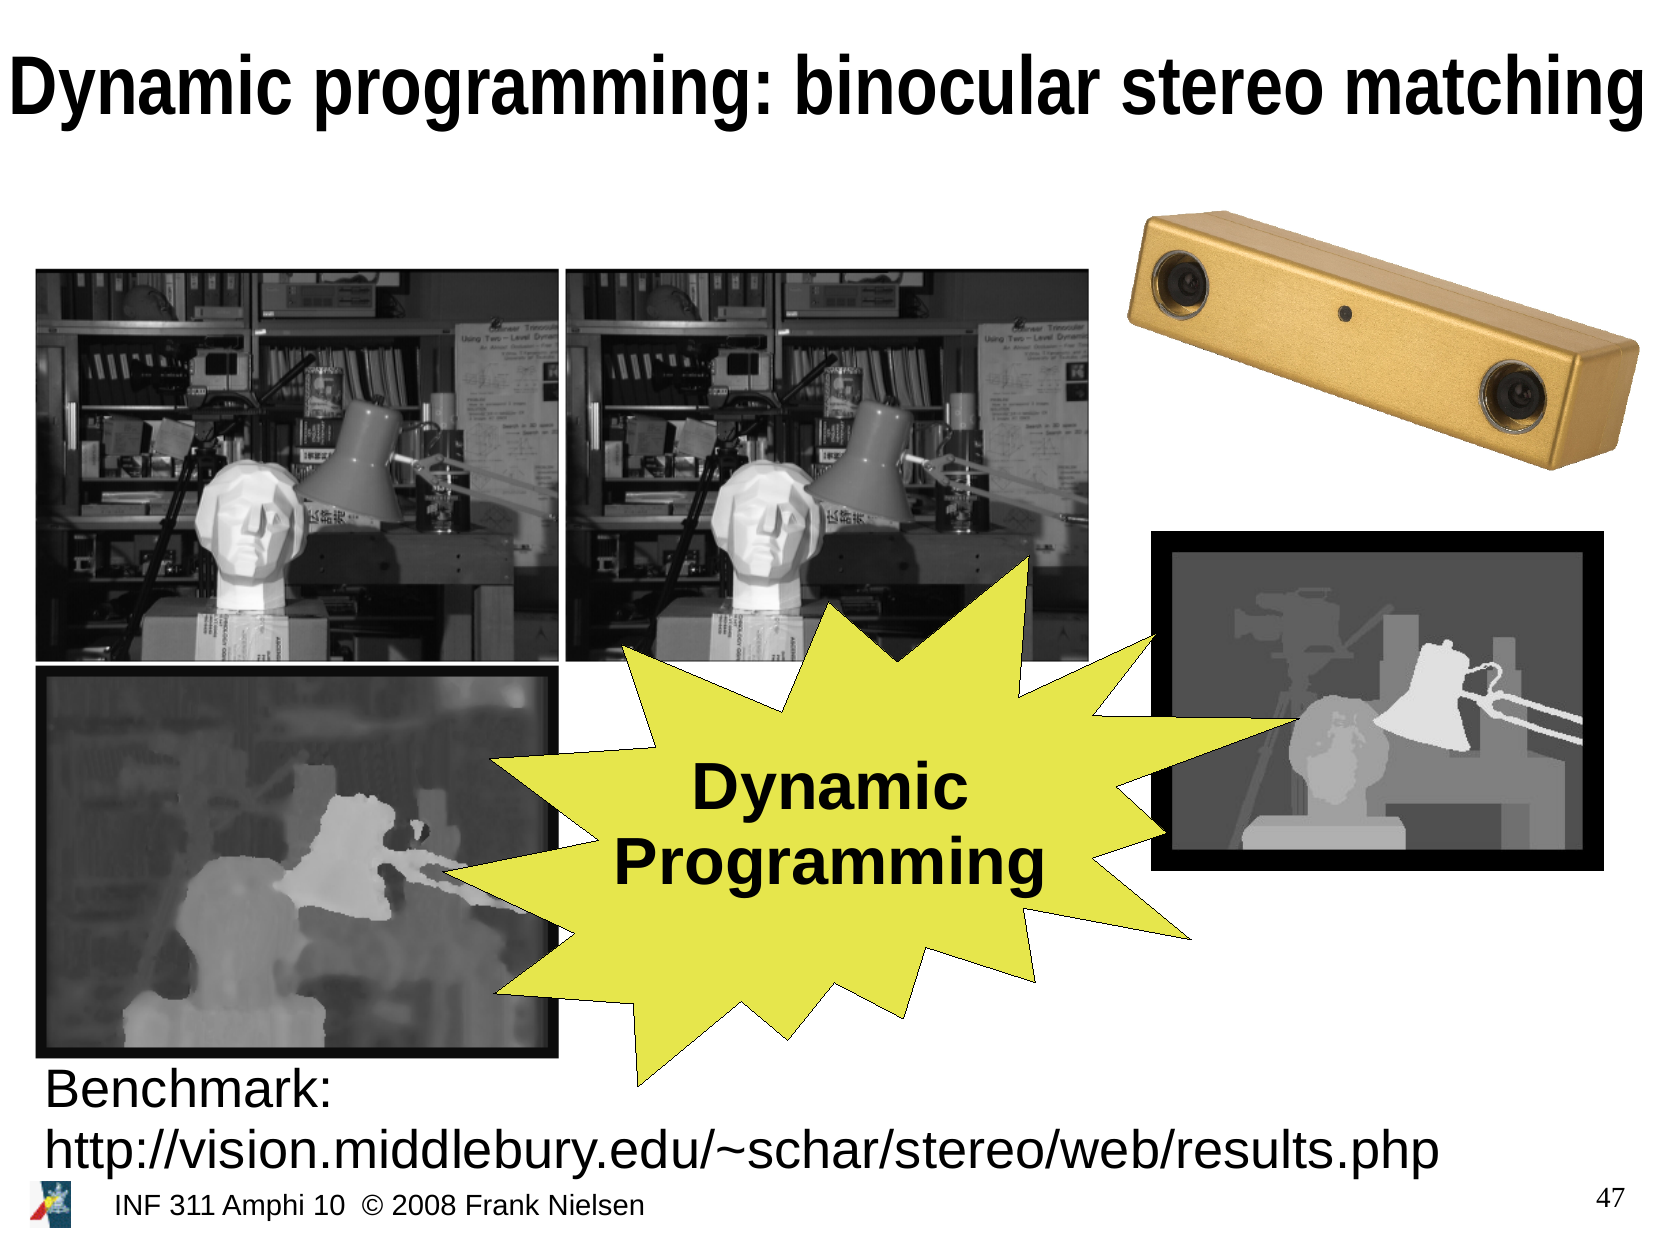

Dynamic programming: binocular stereo matching
Dynamic
Programming
Benchmark:
http://vision.middlebury.edu/~schar/stereo/web/results.php